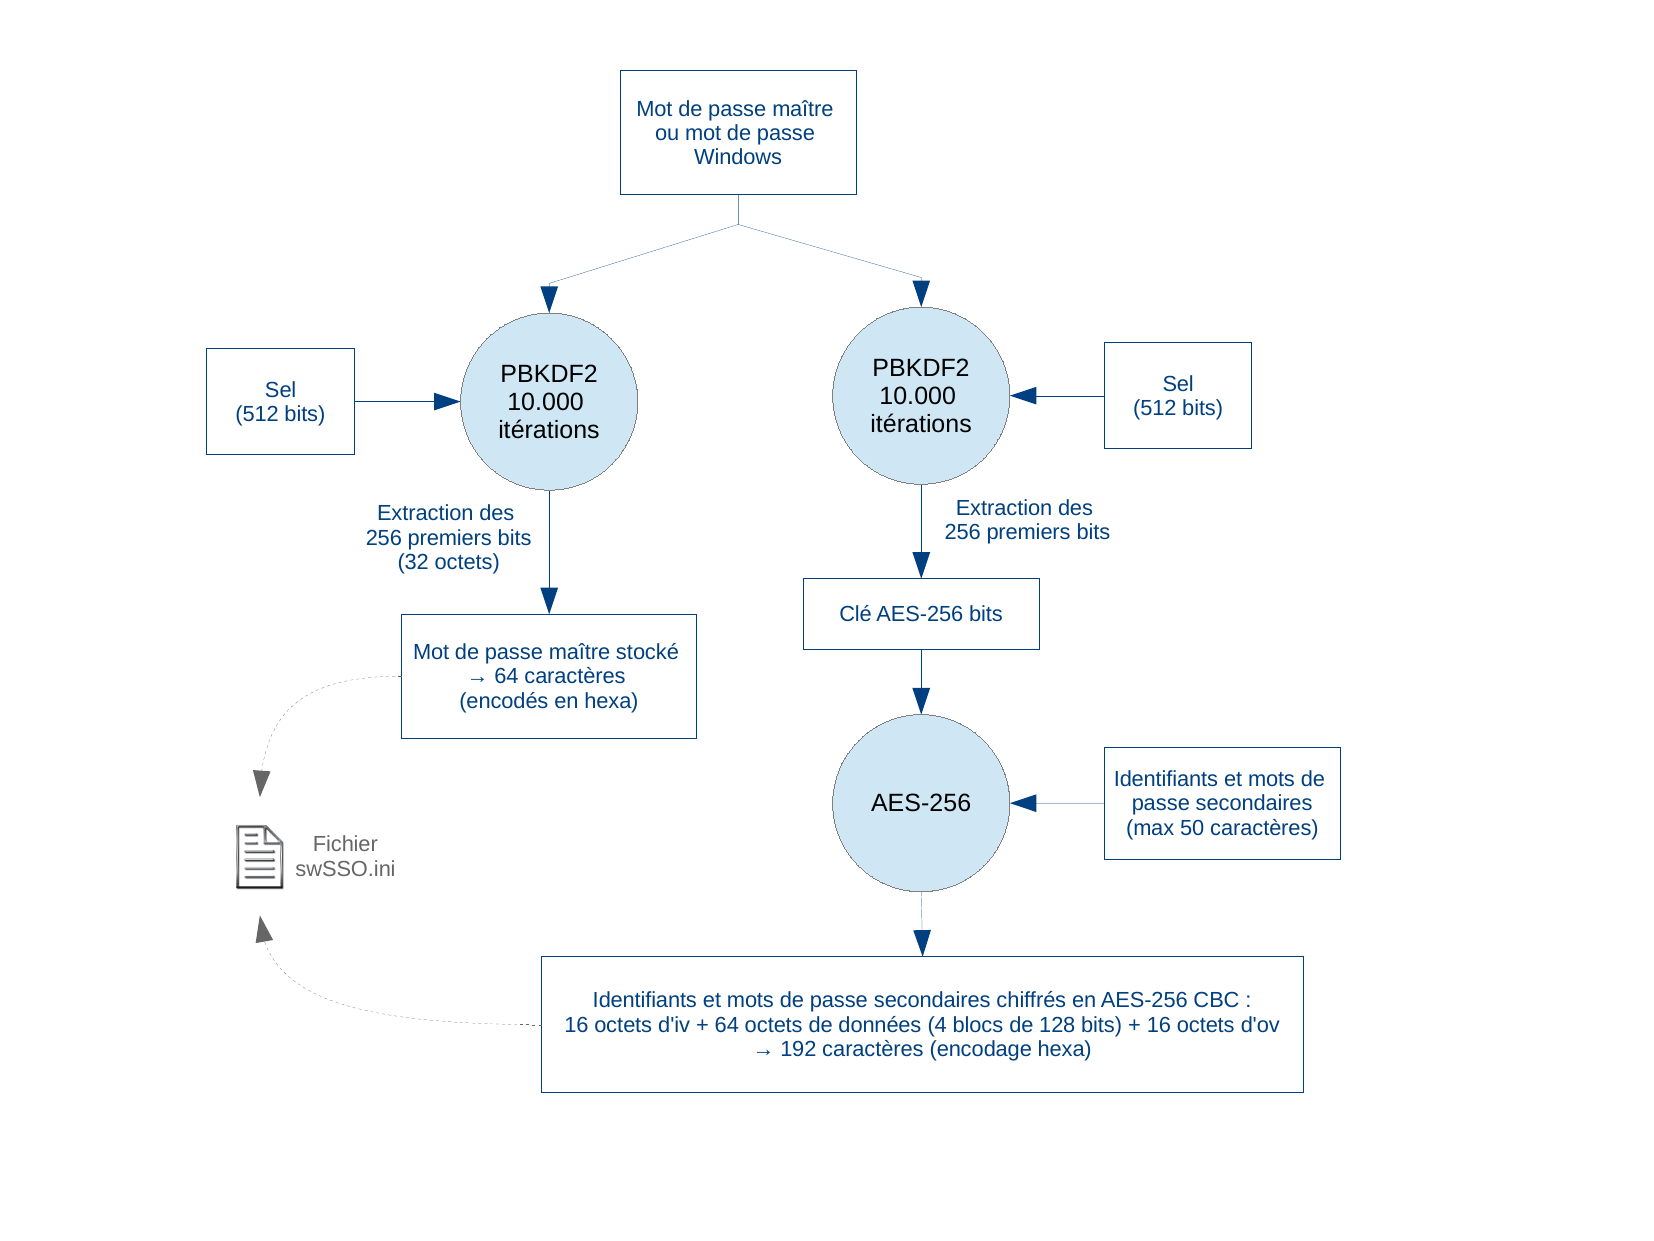

Mot de passe maître
ou mot de passe
Windows
PBKDF2
10.000
itérations
PBKDF2
10.000
itérations
Sel
(512 bits)
Sel
(512 bits)
Extraction des
256 premiers bits
Extraction des
256 premiers bits
(32 octets)
Clé AES-256 bits
Mot de passe maître stocké
→ 64 caractères
(encodés en hexa)
AES-256
Identifiants et mots de
passe secondaires
(max 50 caractères)
Fichier
swSSO.ini
Identifiants et mots de passe secondaires chiffrés en AES-256 CBC :
16 octets d'iv + 64 octets de données (4 blocs de 128 bits) + 16 octets d'ov
→ 192 caractères (encodage hexa)